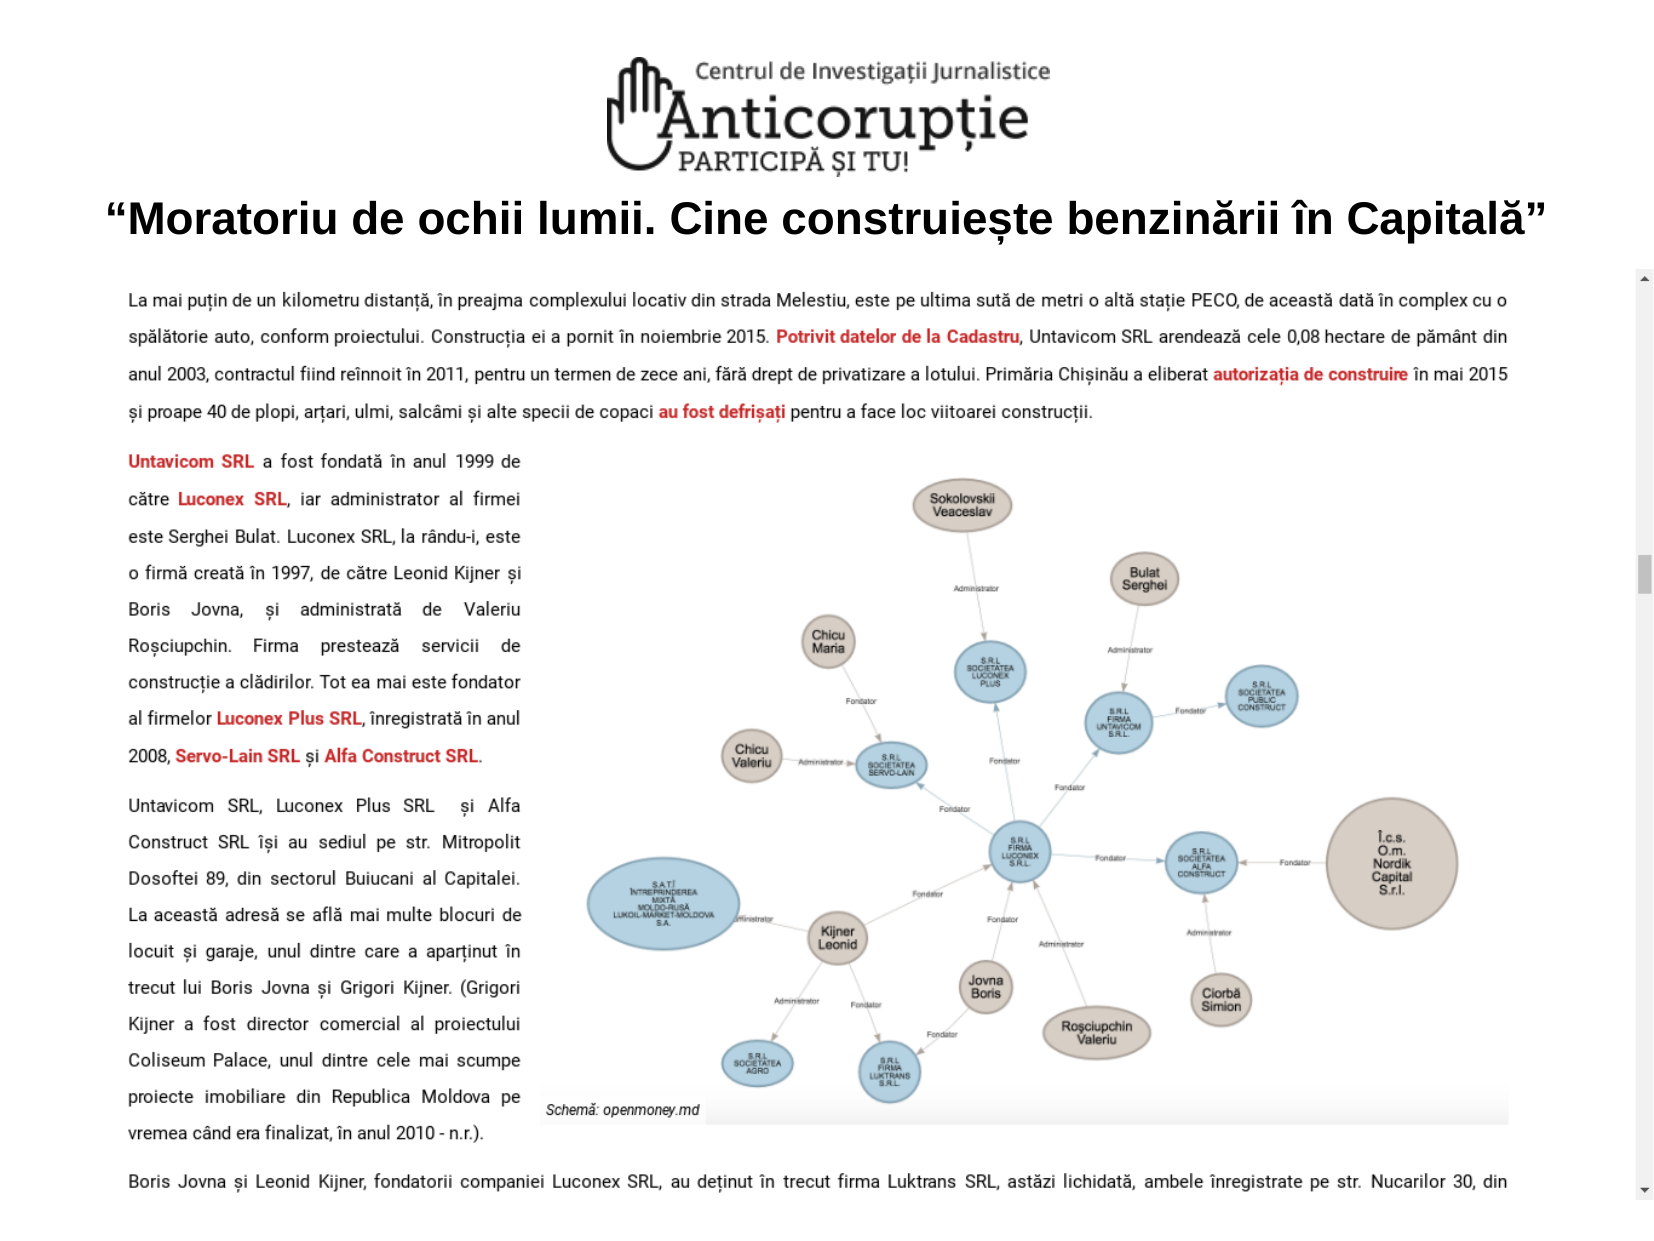

# “Moratoriu de ochii lumii. Cine construiește benzinării în Capitală”
dsa